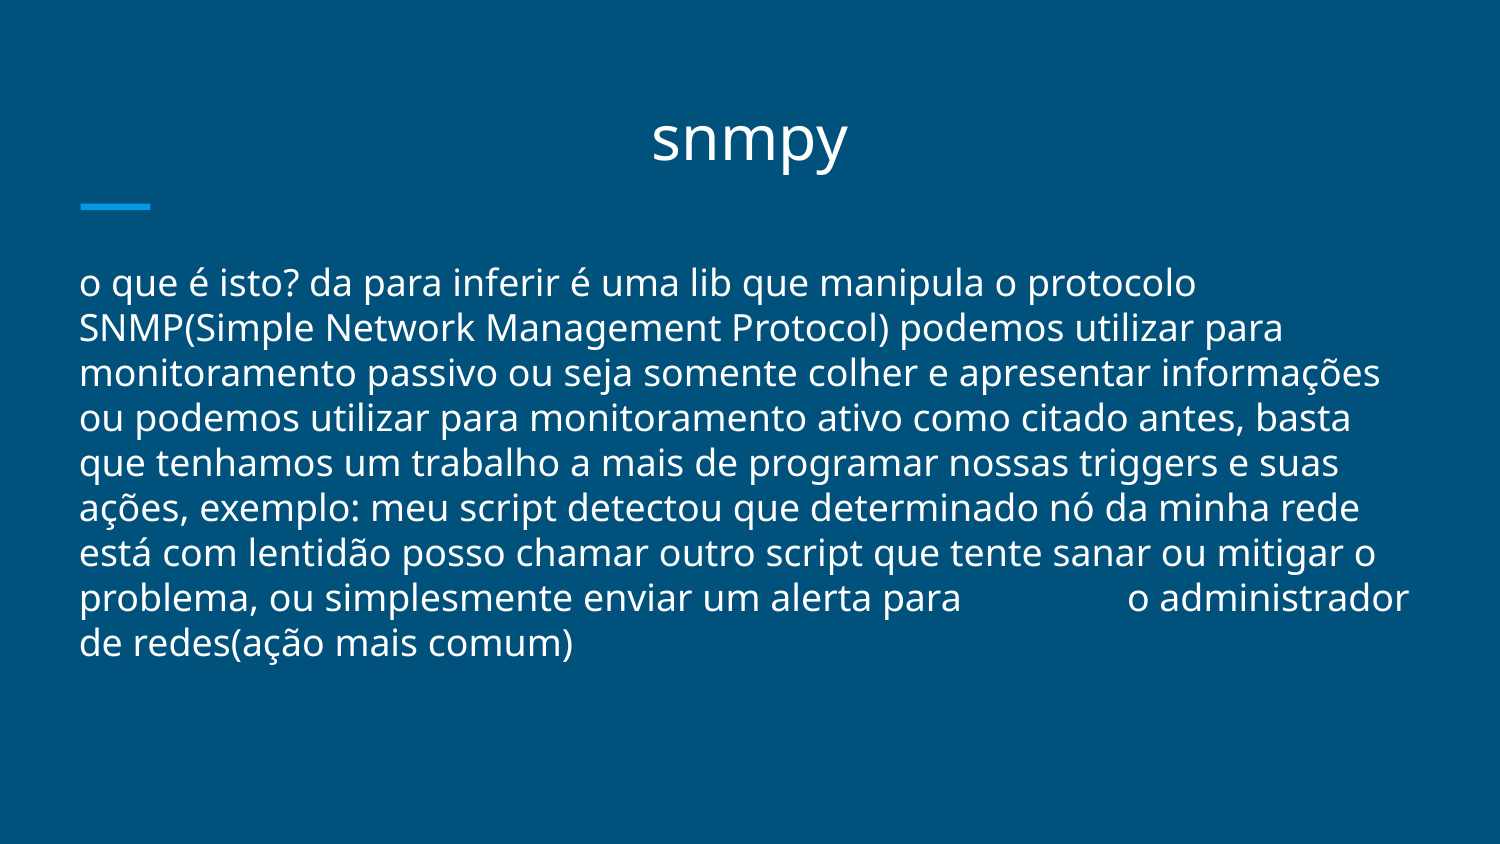

# snmpy
o que é isto? da para inferir é uma lib que manipula o protocolo SNMP(Simple Network Management Protocol) podemos utilizar para monitoramento passivo ou seja somente colher e apresentar informações ou podemos utilizar para monitoramento ativo como citado antes, basta que tenhamos um trabalho a mais de programar nossas triggers e suas ações, exemplo: meu script detectou que determinado nó da minha rede está com lentidão posso chamar outro script que tente sanar ou mitigar o problema, ou simplesmente enviar um alerta para o administrador de redes(ação mais comum)